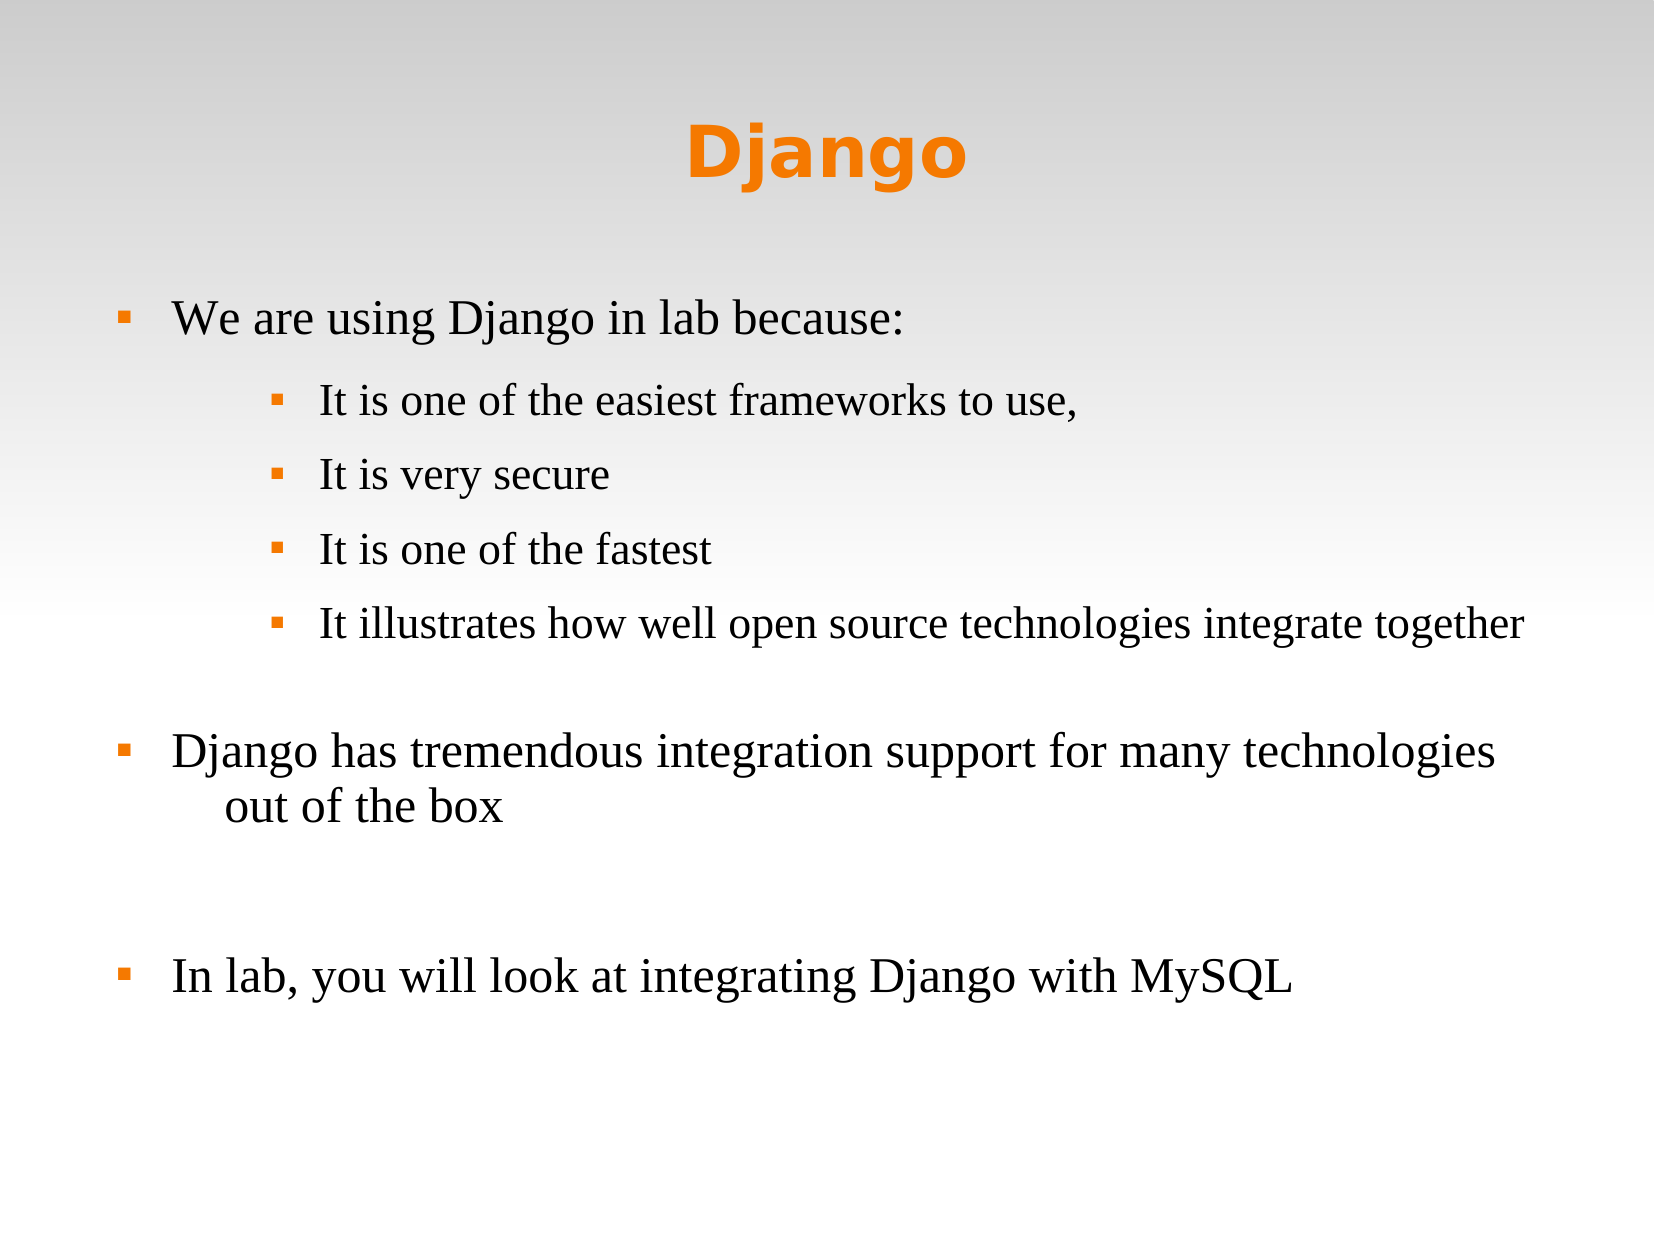

# Django
We are using Django in lab because:
It is one of the easiest frameworks to use,
It is very secure
It is one of the fastest
It illustrates how well open source technologies integrate together
Django has tremendous integration support for many technologies out of the box
In lab, you will look at integrating Django with MySQL